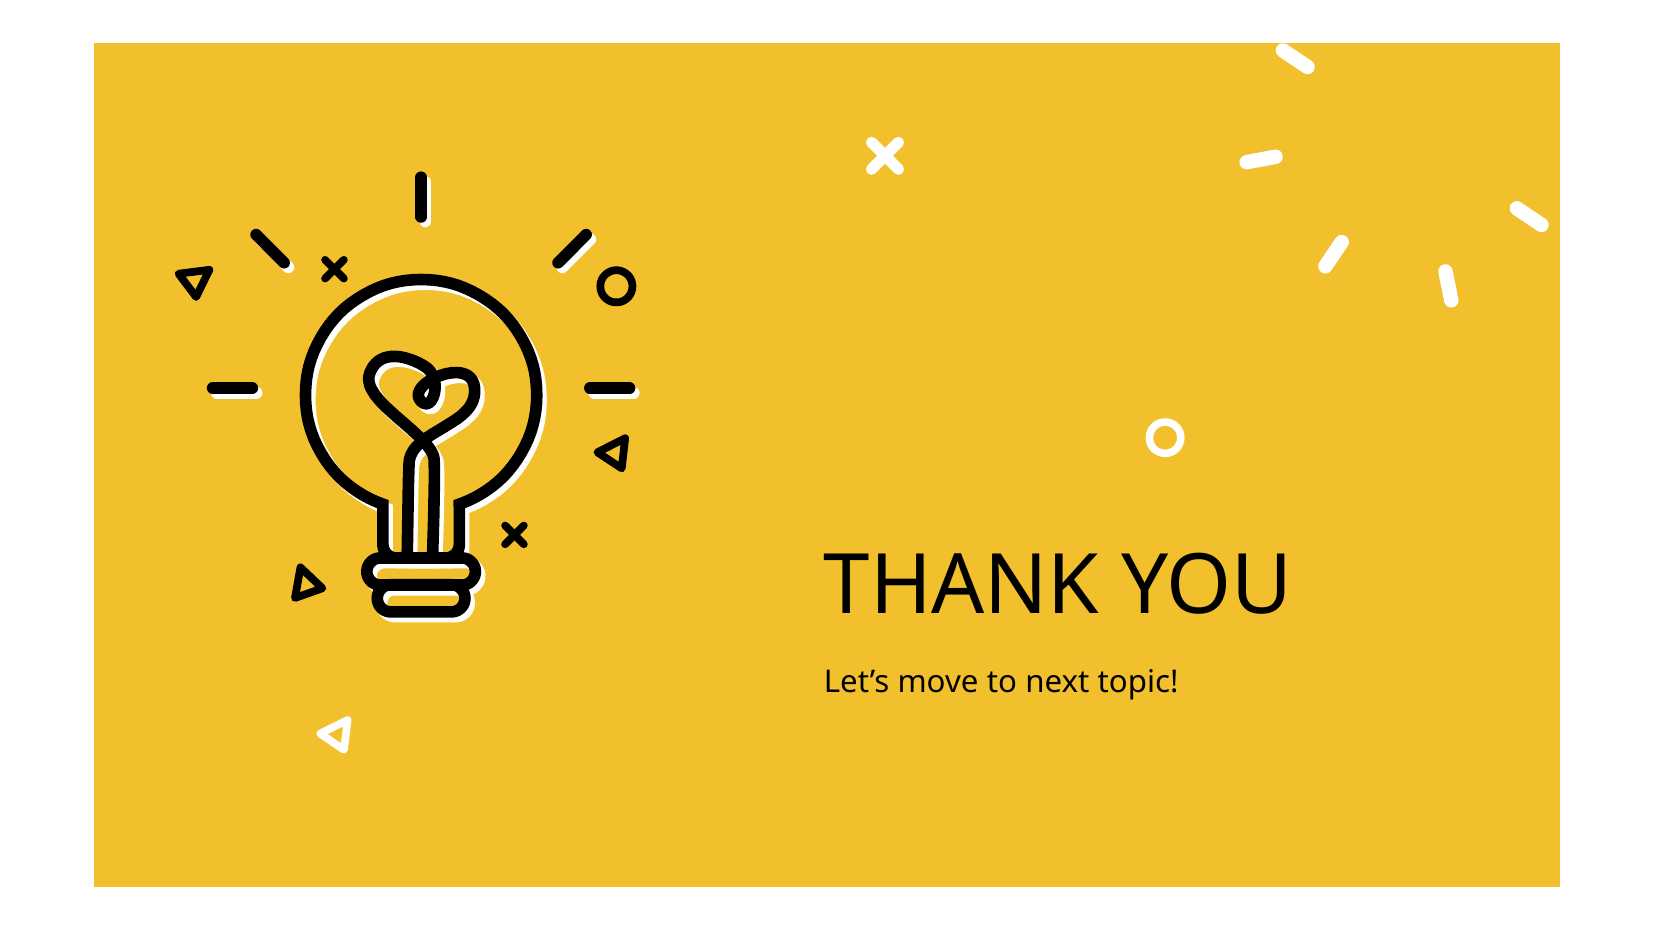

# THANK YOU
Let’s move to next topic!